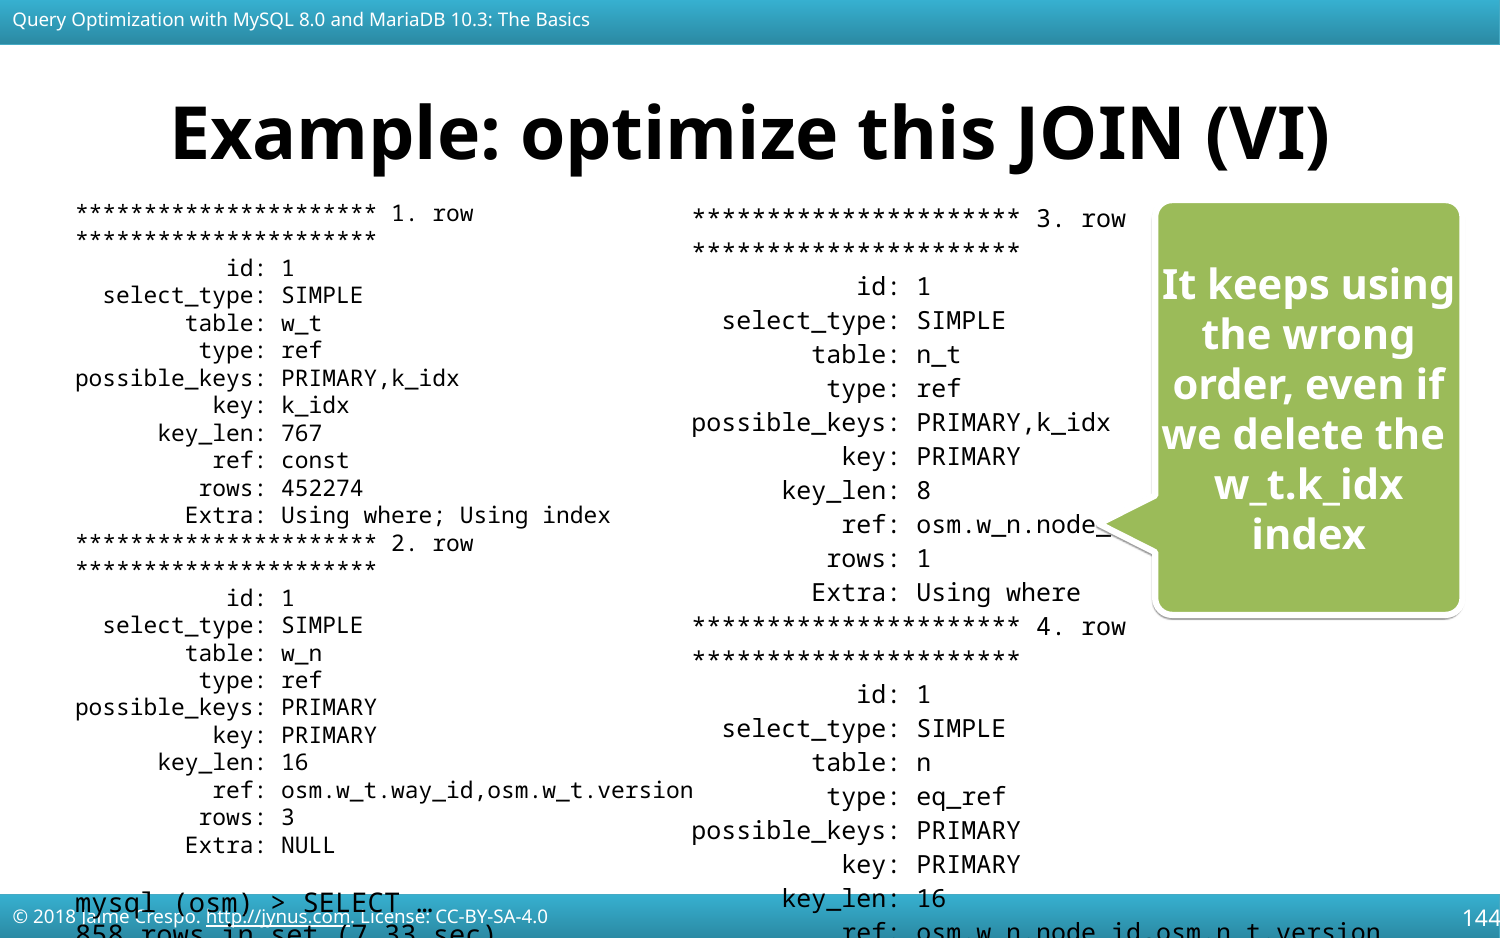

# Example: optimize this JOIN (VI)
********************** 3. row **********************
 id: 1
 select_type: SIMPLE
 table: n_t
 type: ref
possible_keys: PRIMARY,k_idx
 key: PRIMARY
 key_len: 8
 ref: osm.w_n.node_id
 rows: 1
 Extra: Using where
********************** 4. row **********************
 id: 1
 select_type: SIMPLE
 table: n
 type: eq_ref
possible_keys: PRIMARY
 key: PRIMARY
 key_len: 16
 ref: osm.w_n.node_id,osm.n_t.version
 rows: 1
 Extra: NULL
4 rows in set (0.00 sec)
********************** 1. row **********************
 id: 1
 select_type: SIMPLE
 table: w_t
 type: ref
possible_keys: PRIMARY,k_idx
 key: k_idx
 key_len: 767
 ref: const
 rows: 452274
 Extra: Using where; Using index
********************** 2. row **********************
 id: 1
 select_type: SIMPLE
 table: w_n
 type: ref
possible_keys: PRIMARY
 key: PRIMARY
 key_len: 16
 ref: osm.w_t.way_id,osm.w_t.version
 rows: 3
 Extra: NULL
mysql (osm) > SELECT …
858 rows in set (7.33 sec)
It keeps using the wrong order, even if we delete the w_t.k_idx index